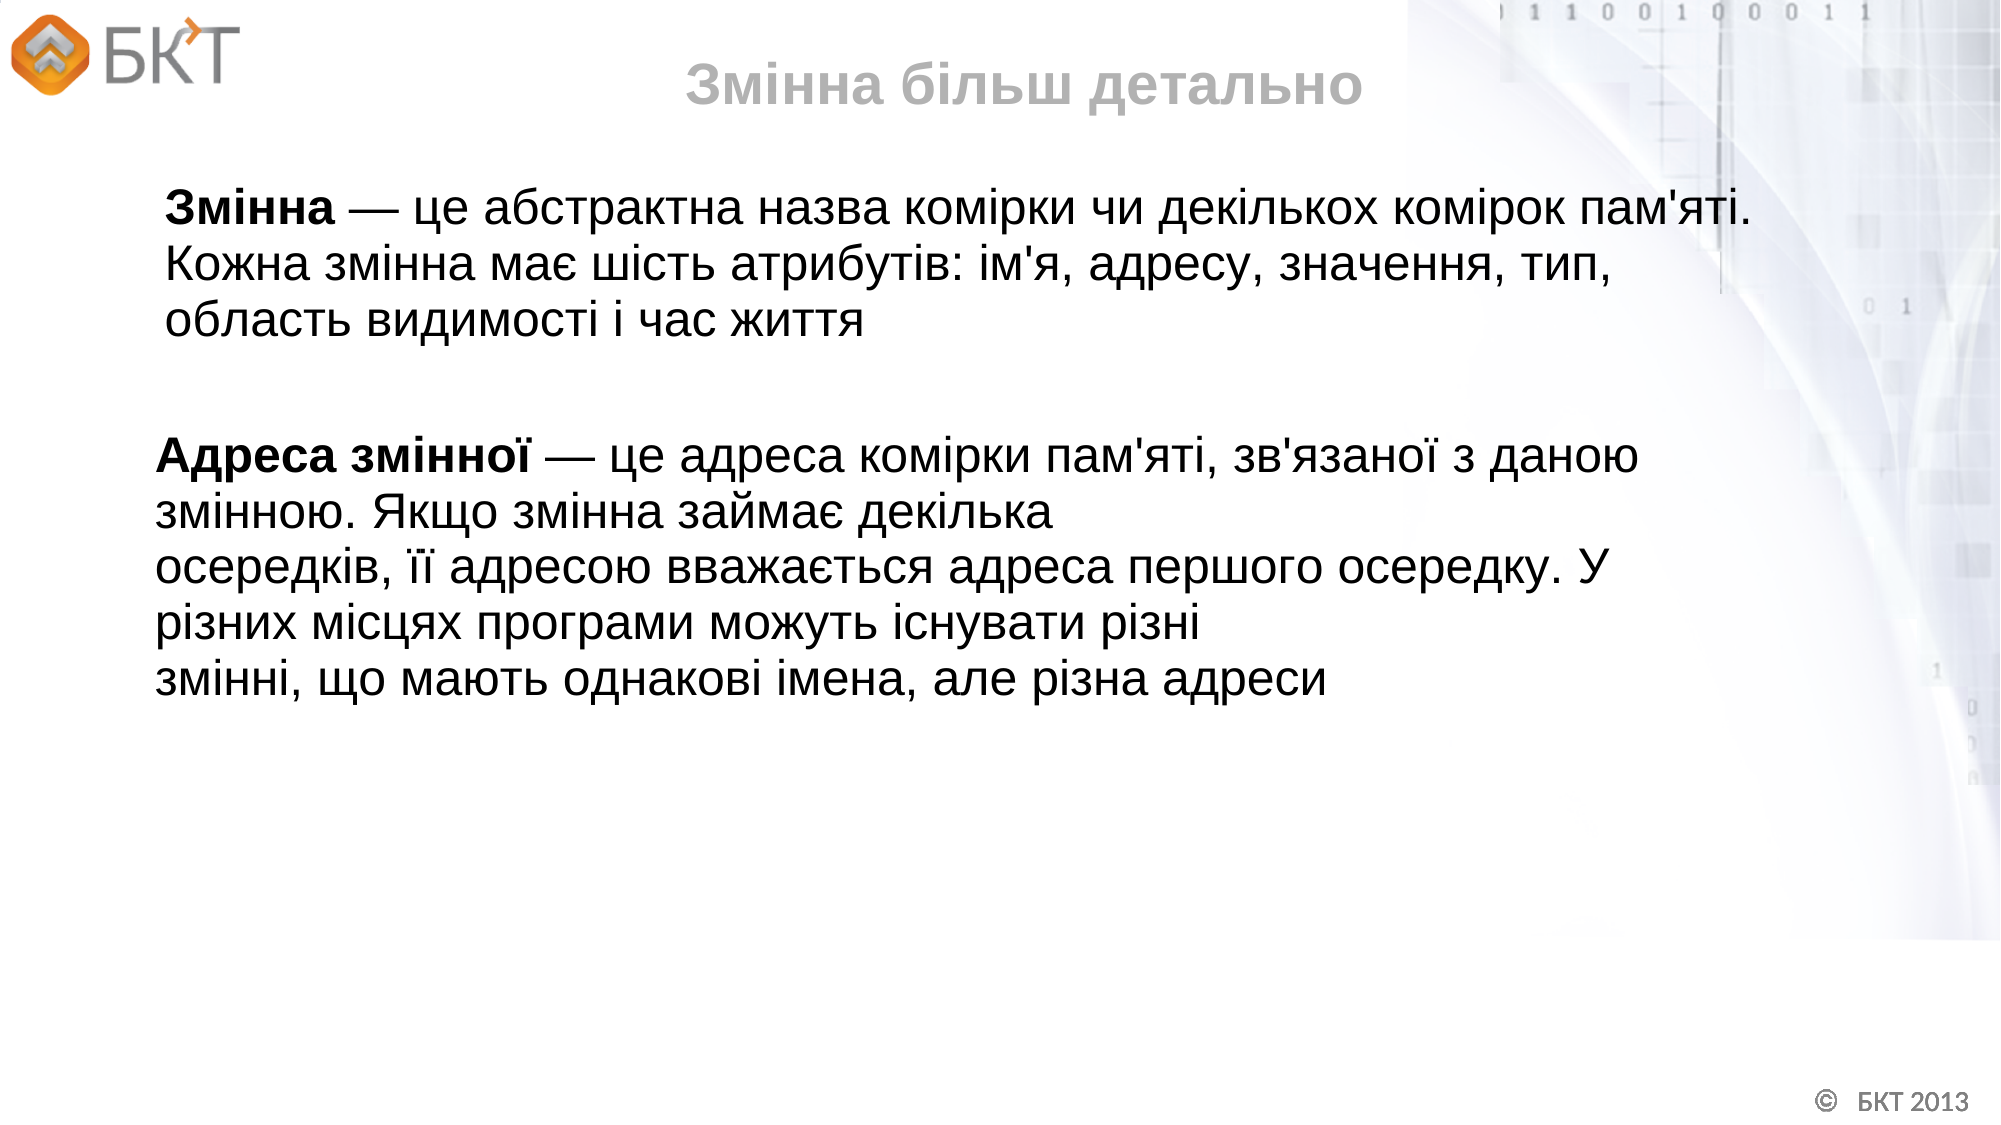

Змінна більш детально
Змінна — це абстрактна назва комірки чи декількох комірок пам'яті. Кожна змінна має шість атрибутів: ім'я, адресу, значення, тип, область видимості і час життя
Адреса змінної — це адреса комірки пам'яті, зв'язаної з даною змінною. Якщо змінна займає декілька
осередків, її адресою вважається адреса першого осередку. У різних місцях програми можуть існувати різні
змінні, що мають однакові імена, але різна адреси
БКТ 2013
БКТ 2013
БКТ 2013
БКТ 2013
БКТ 2013